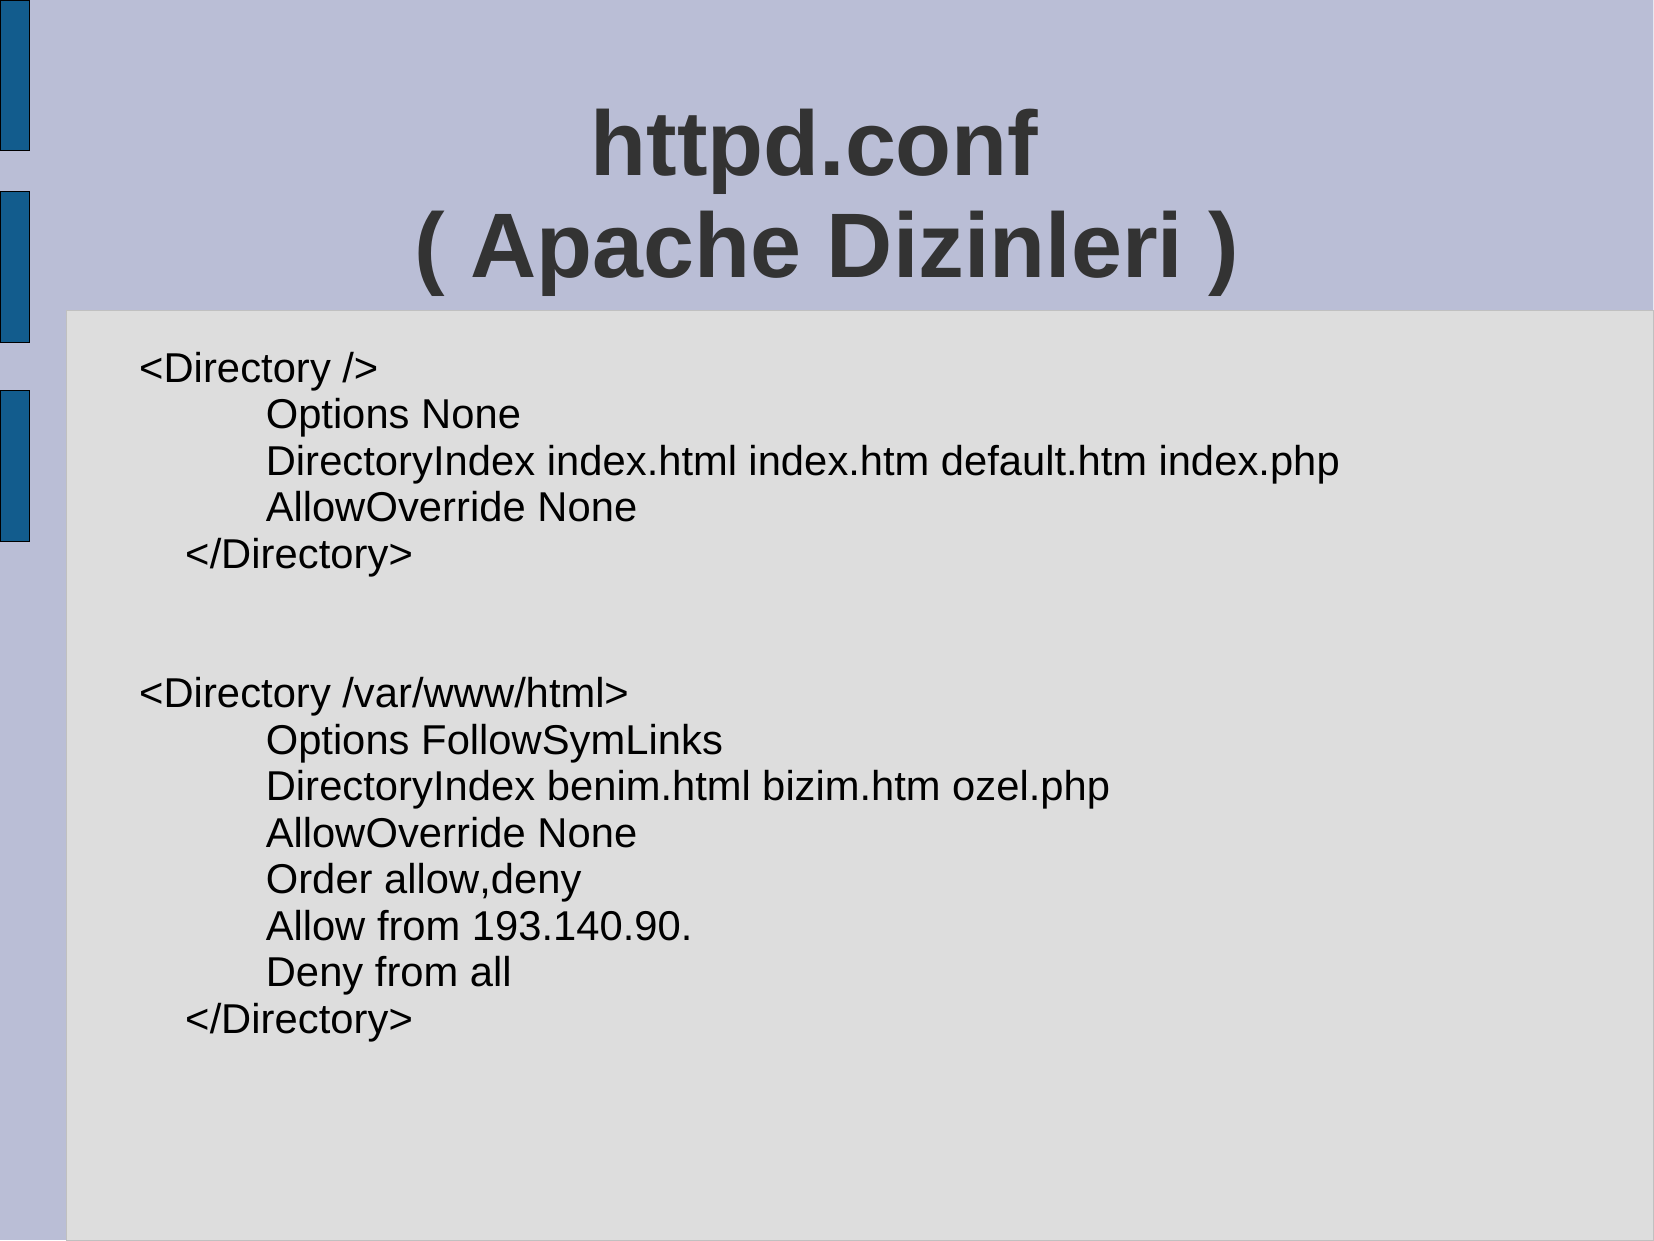

# httpd.conf ( Apache Dizinleri )
<Directory />
 Options None
 DirectoryIndex index.html index.htm default.htm index.php
 AllowOverride None
 </Directory>
<Directory /var/www/html>
 Options FollowSymLinks
 DirectoryIndex benim.html bizim.htm ozel.php
 AllowOverride None
 Order allow,deny
 Allow from 193.140.90.
 Deny from all
 </Directory>